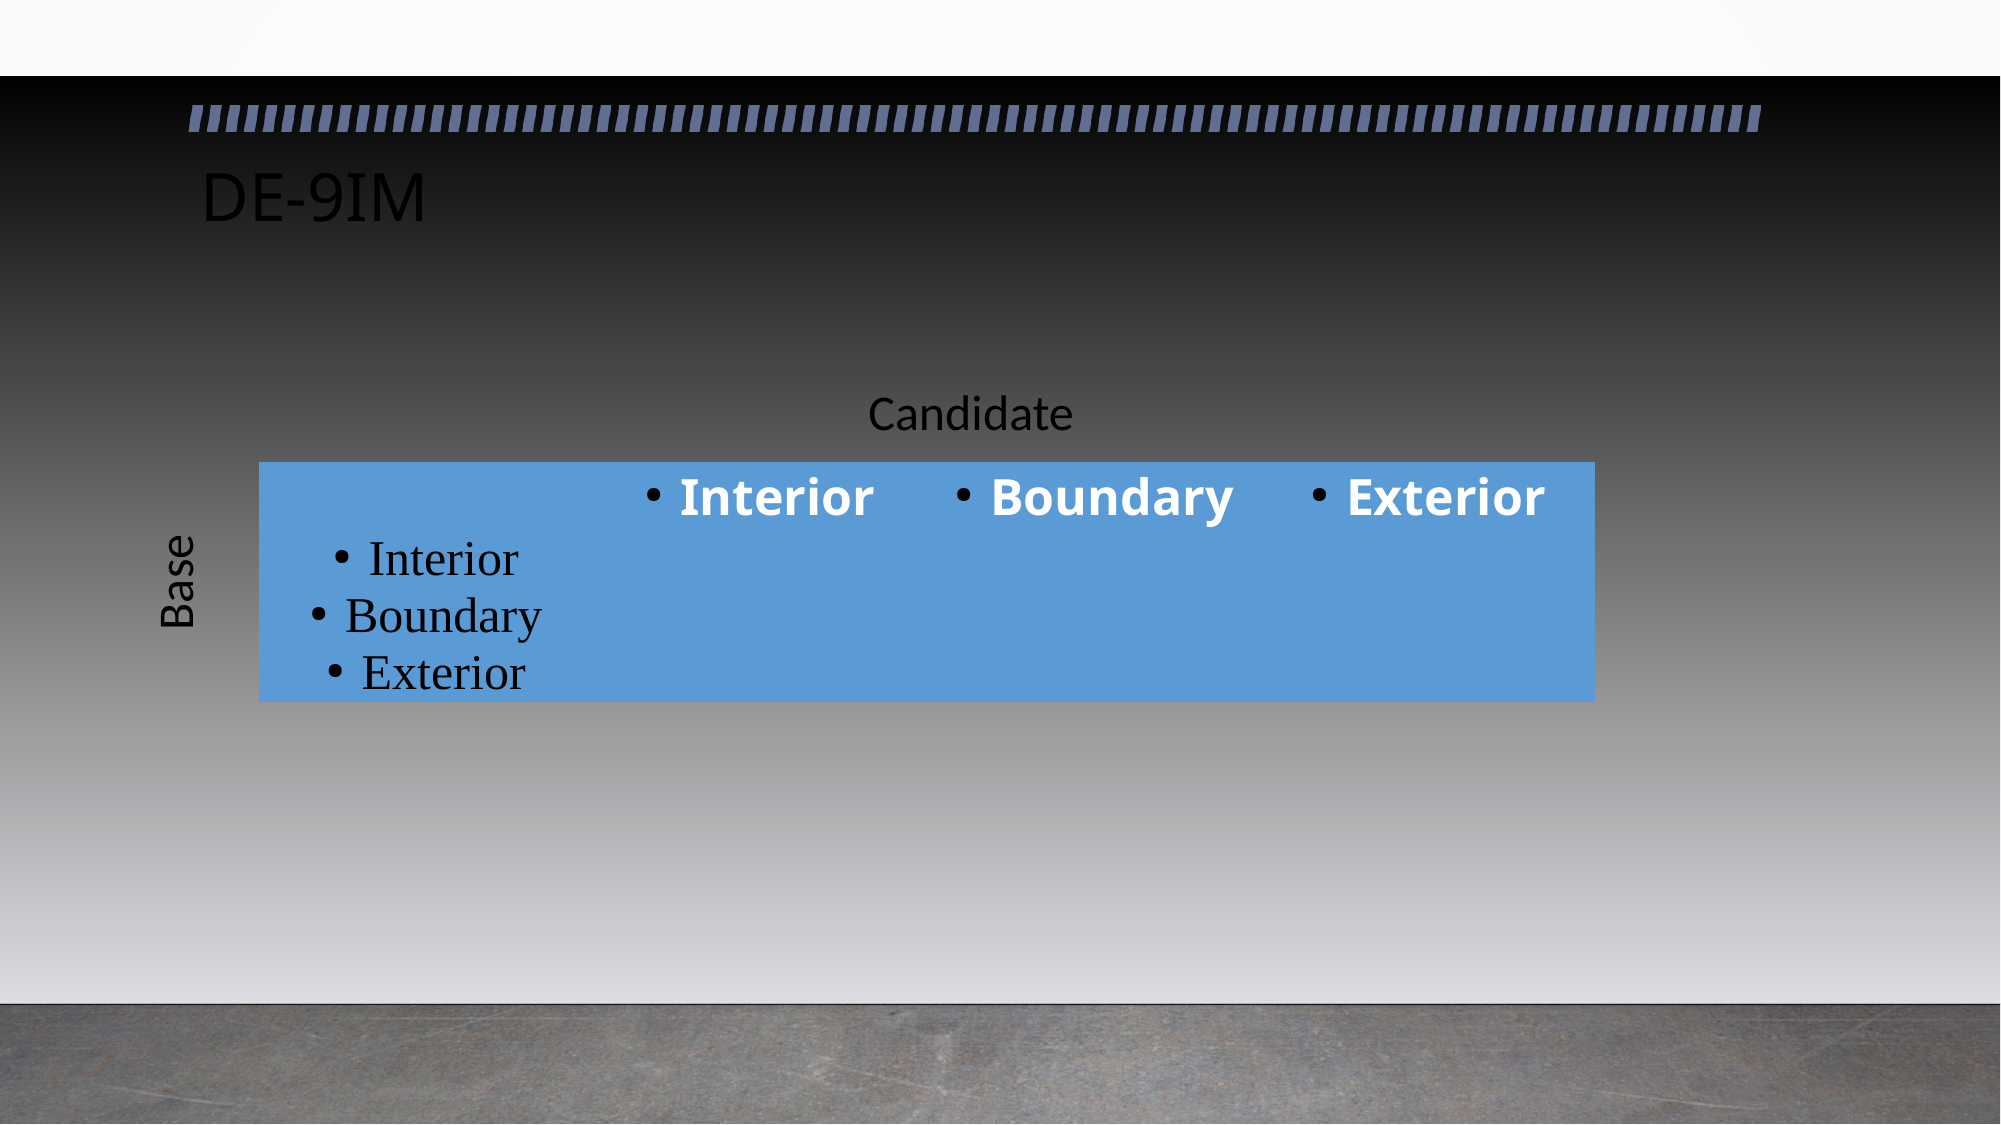

# DE-9IM
Candidate
| | Interior | Boundary | Exterior |
| --- | --- | --- | --- |
| Interior | | | |
| Boundary | | | |
| Exterior | | | |
Base